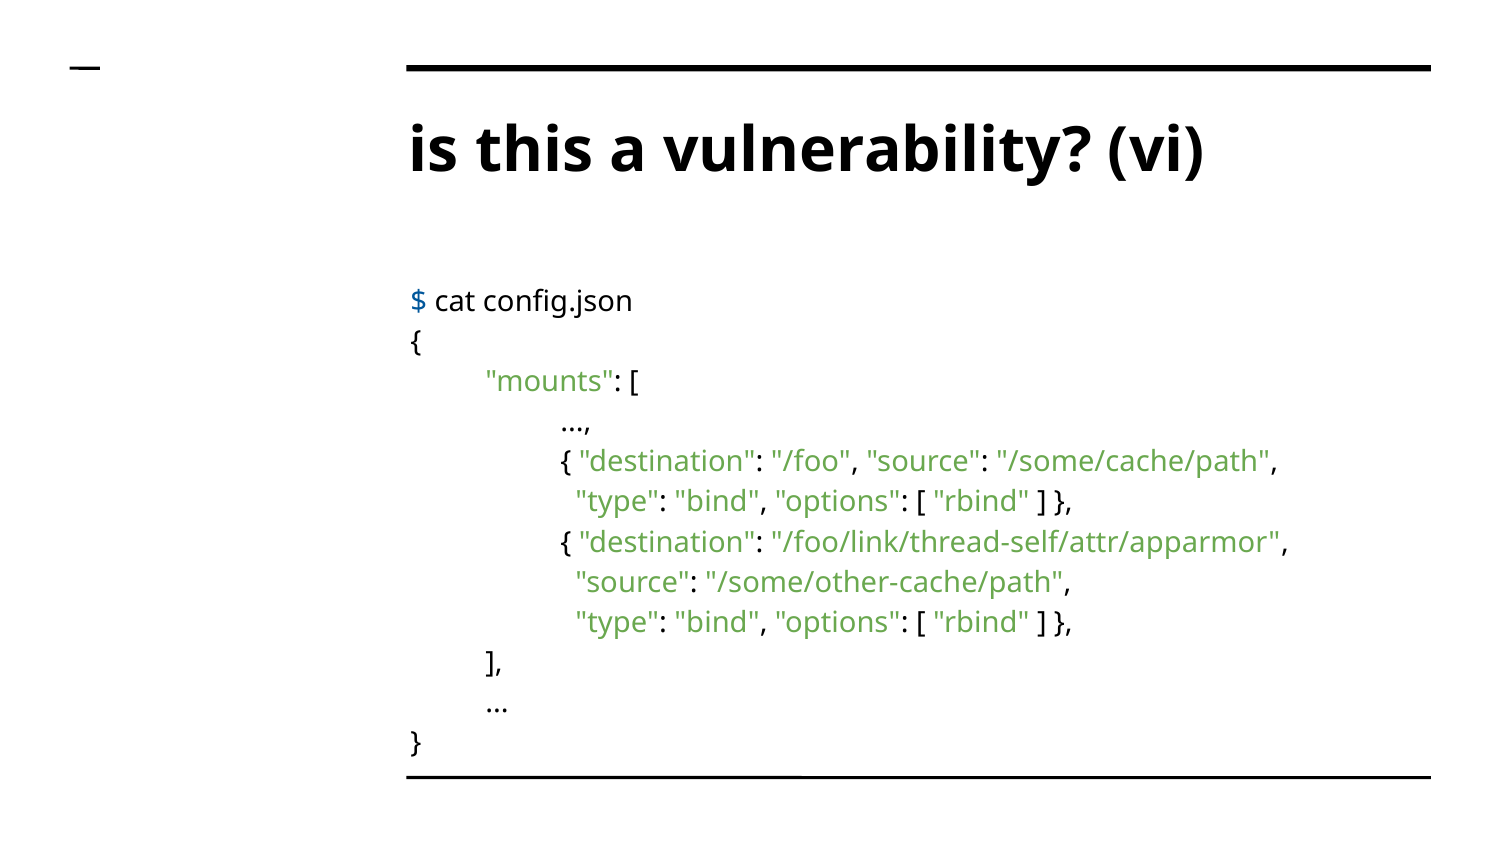

is this a vulnerability? (vi)
# $ cat config.json { "mounts": [ ..., { "destination": "/foo", "source": "/some/cache/path", "type": "bind", "options": [ "rbind" ] }, { "destination": "/foo/link/thread-self/attr/apparmor", "source": "/some/other-cache/path", "type": "bind", "options": [ "rbind" ] }, ], ... }